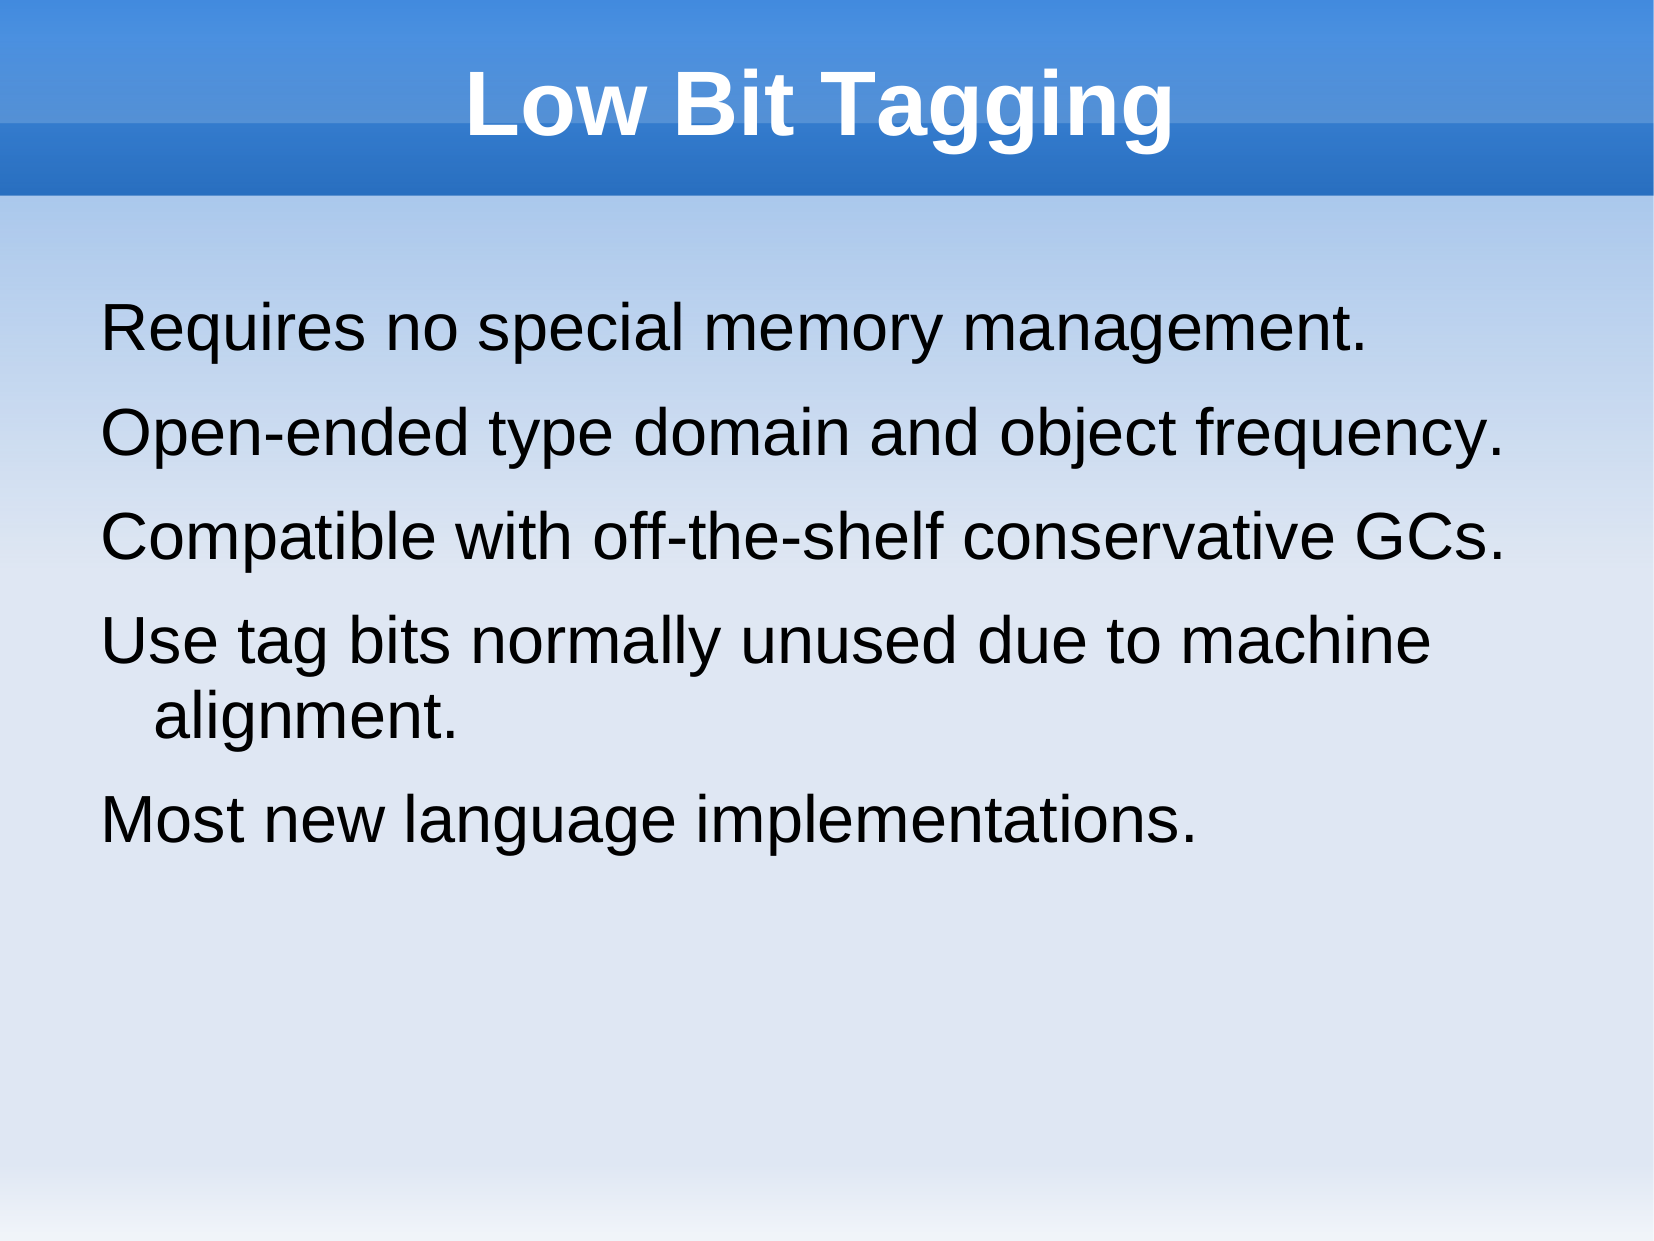

# Low Bit Tagging
Requires no special memory management.
Open-ended type domain and object frequency.
Compatible with off-the-shelf conservative GCs.
Use tag bits normally unused due to machine alignment.
Most new language implementations.